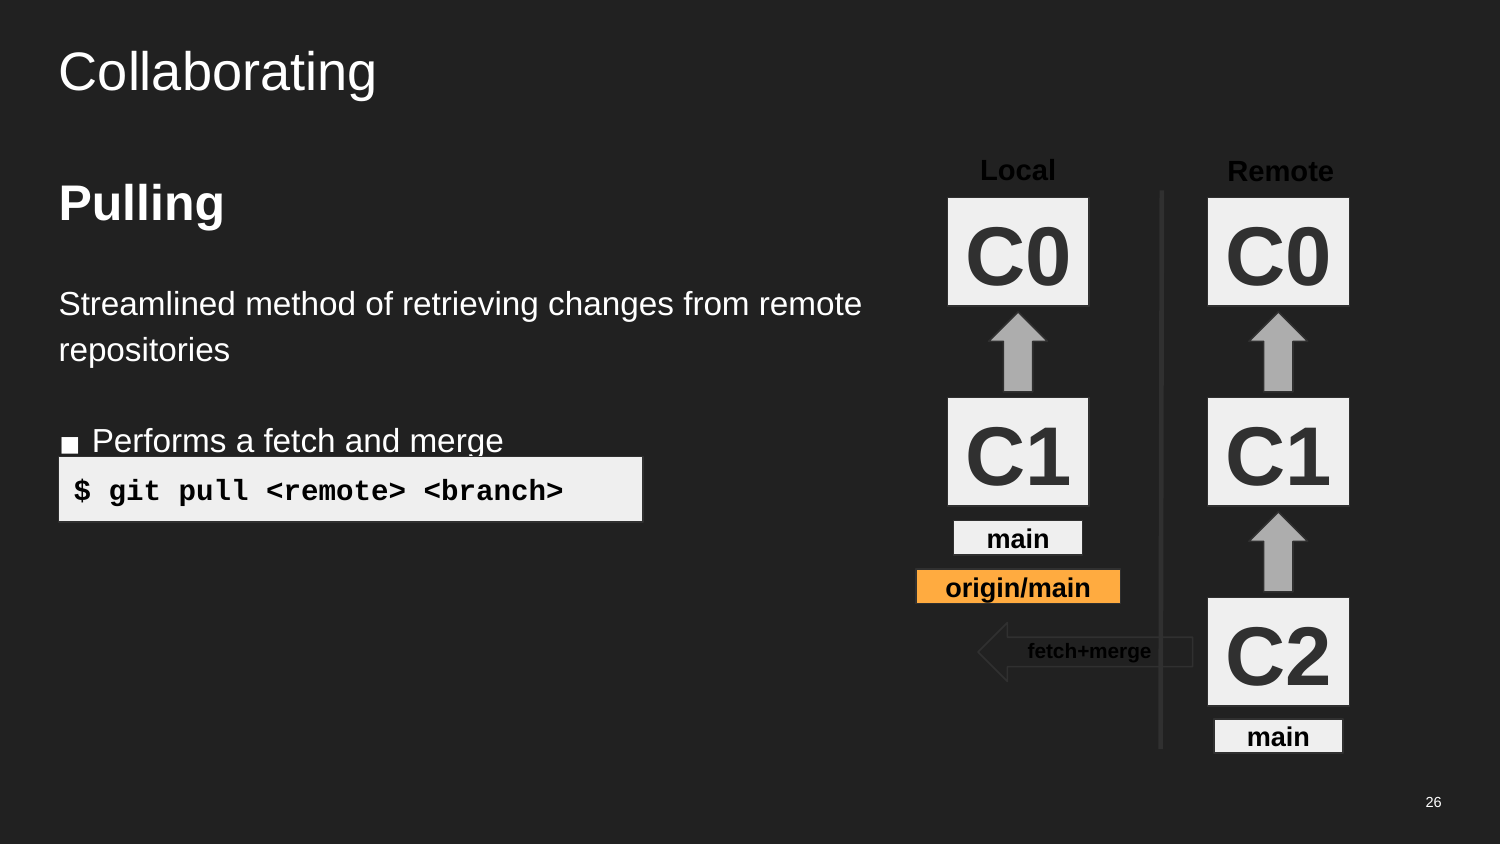

Collaborating
Local
Remote
# Pulling
Streamlined method of retrieving changes from remote repositories
Performs a fetch and merge
C0
C0
C1
C1
$ git pull <remote> <branch>
main
origin/main
C2
fetch+merge
main